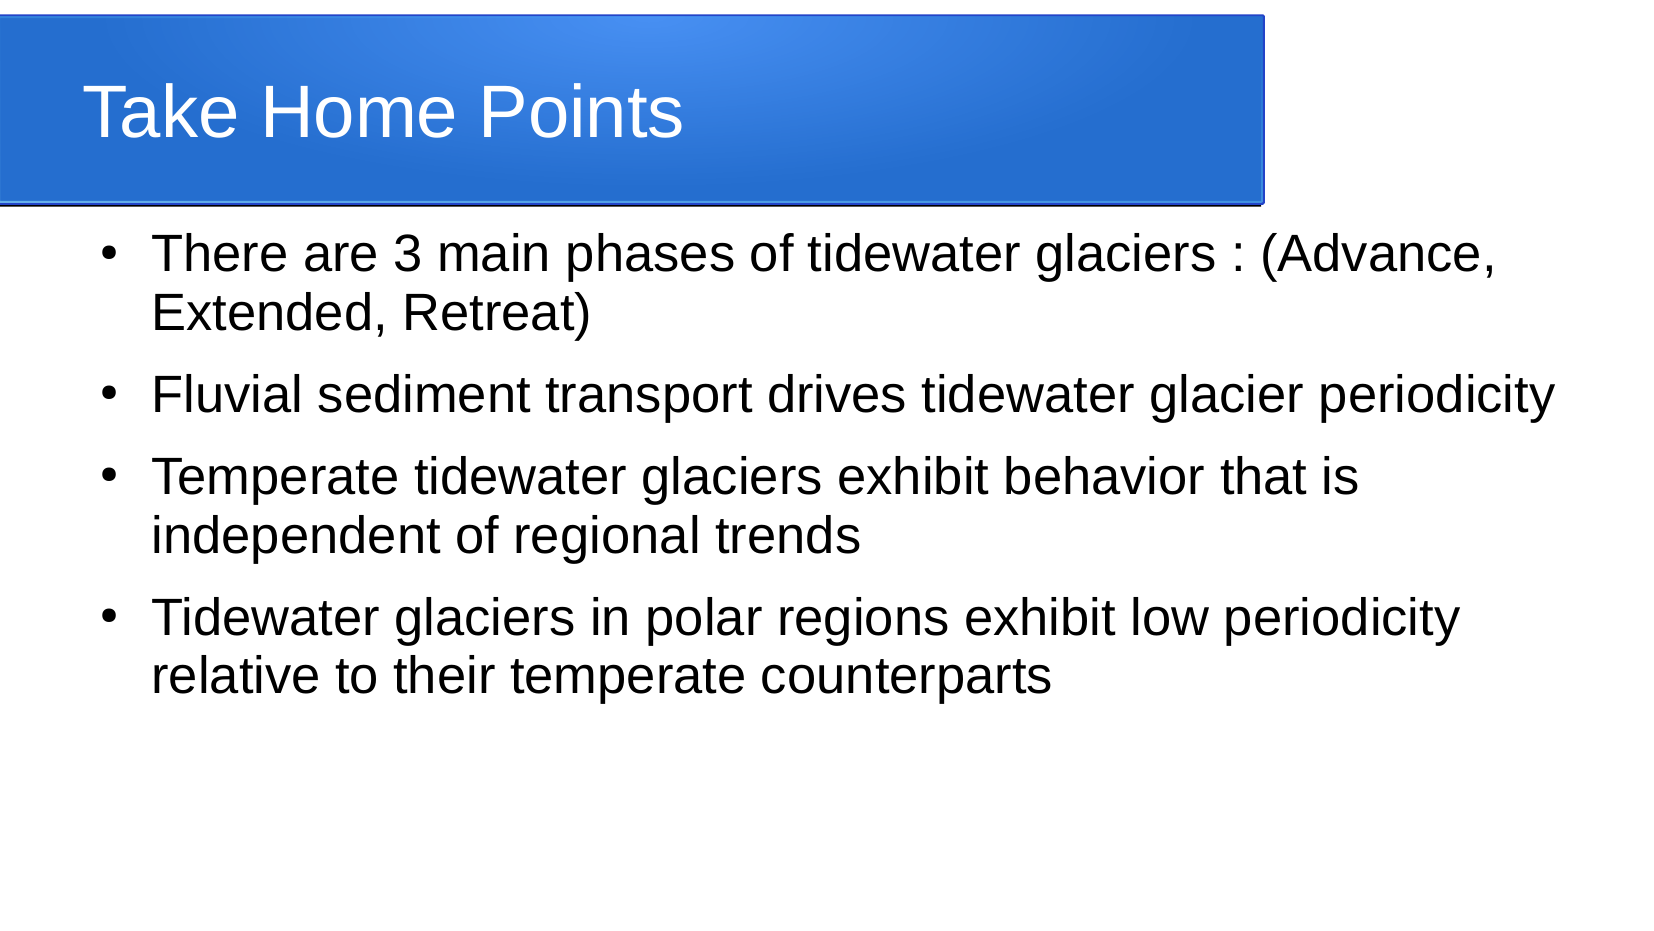

# Take Home Points
There are 3 main phases of tidewater glaciers : (Advance, Extended, Retreat)
Fluvial sediment transport drives tidewater glacier periodicity
Temperate tidewater glaciers exhibit behavior that is independent of regional trends
Tidewater glaciers in polar regions exhibit low periodicity relative to their temperate counterparts